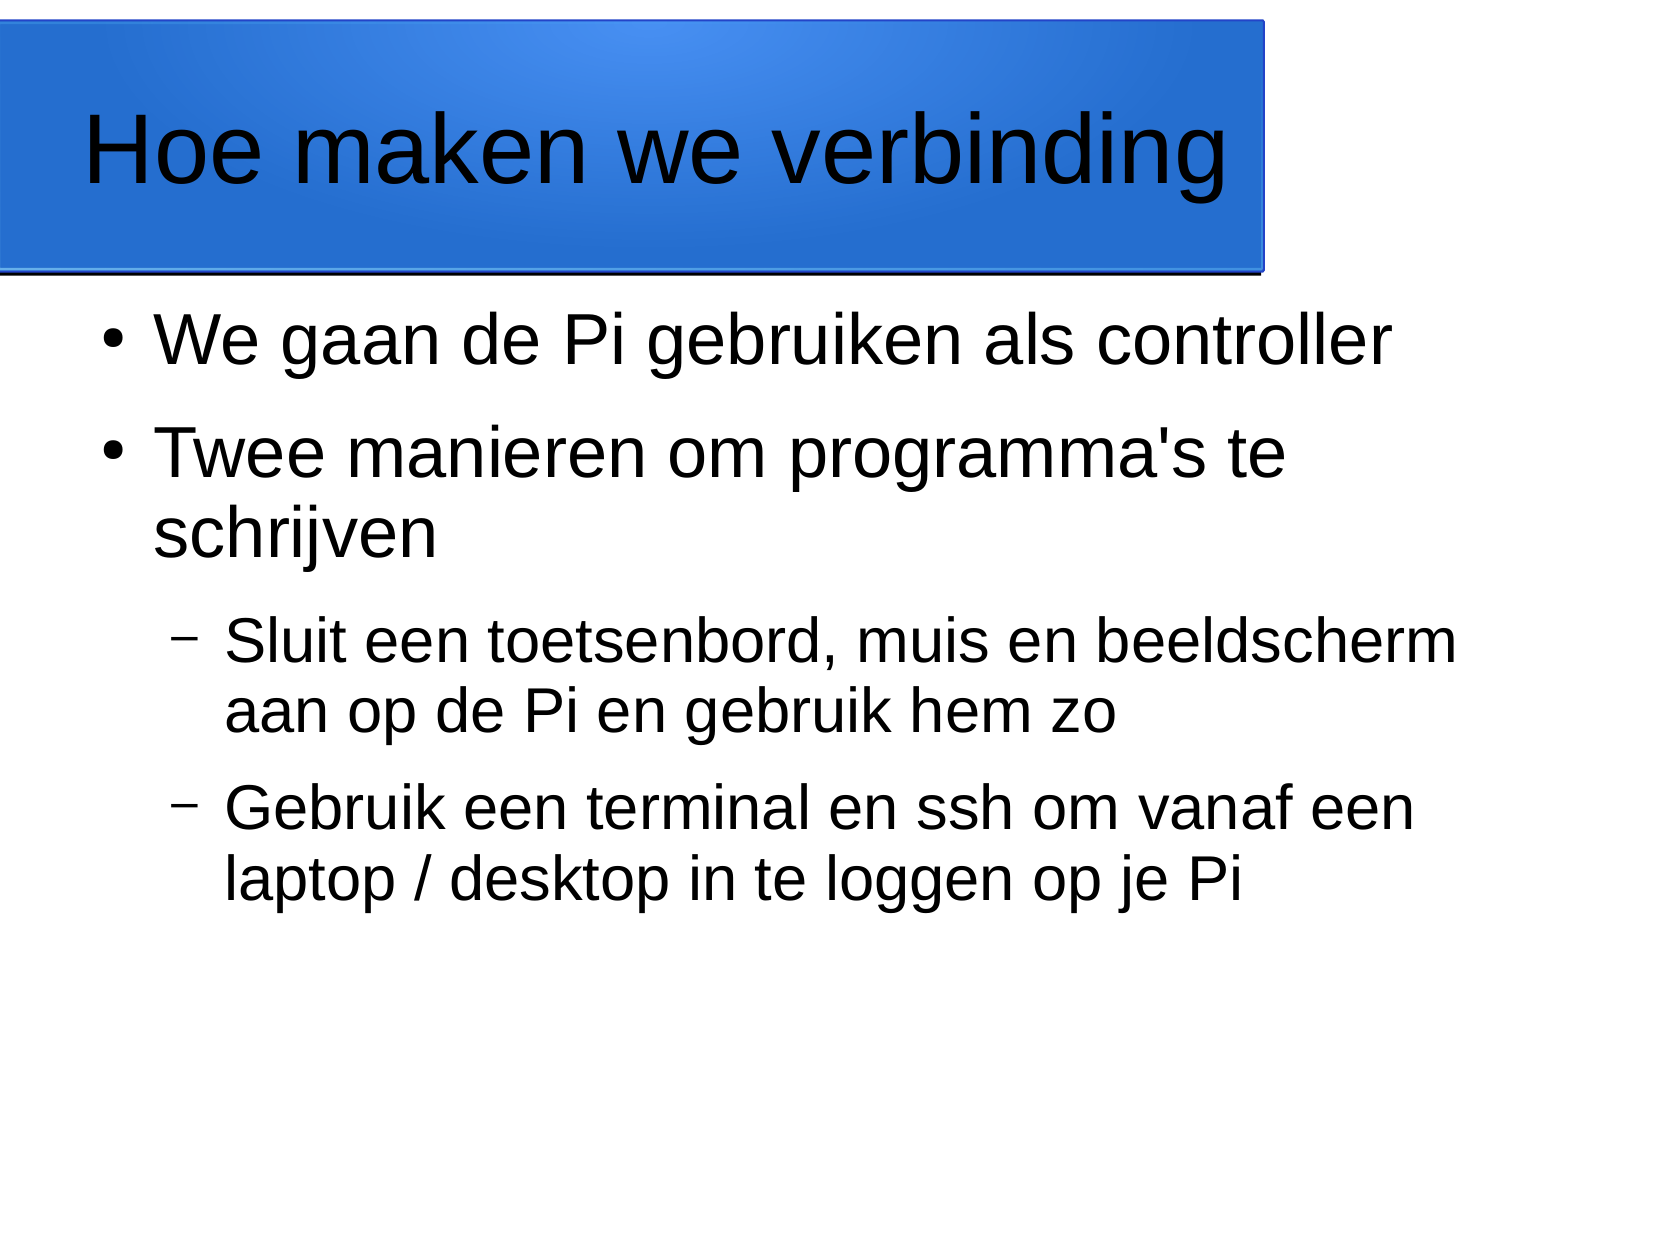

# Hoe maken we verbinding
We gaan de Pi gebruiken als controller
Twee manieren om programma's te schrijven
Sluit een toetsenbord, muis en beeldscherm aan op de Pi en gebruik hem zo
Gebruik een terminal en ssh om vanaf een laptop / desktop in te loggen op je Pi